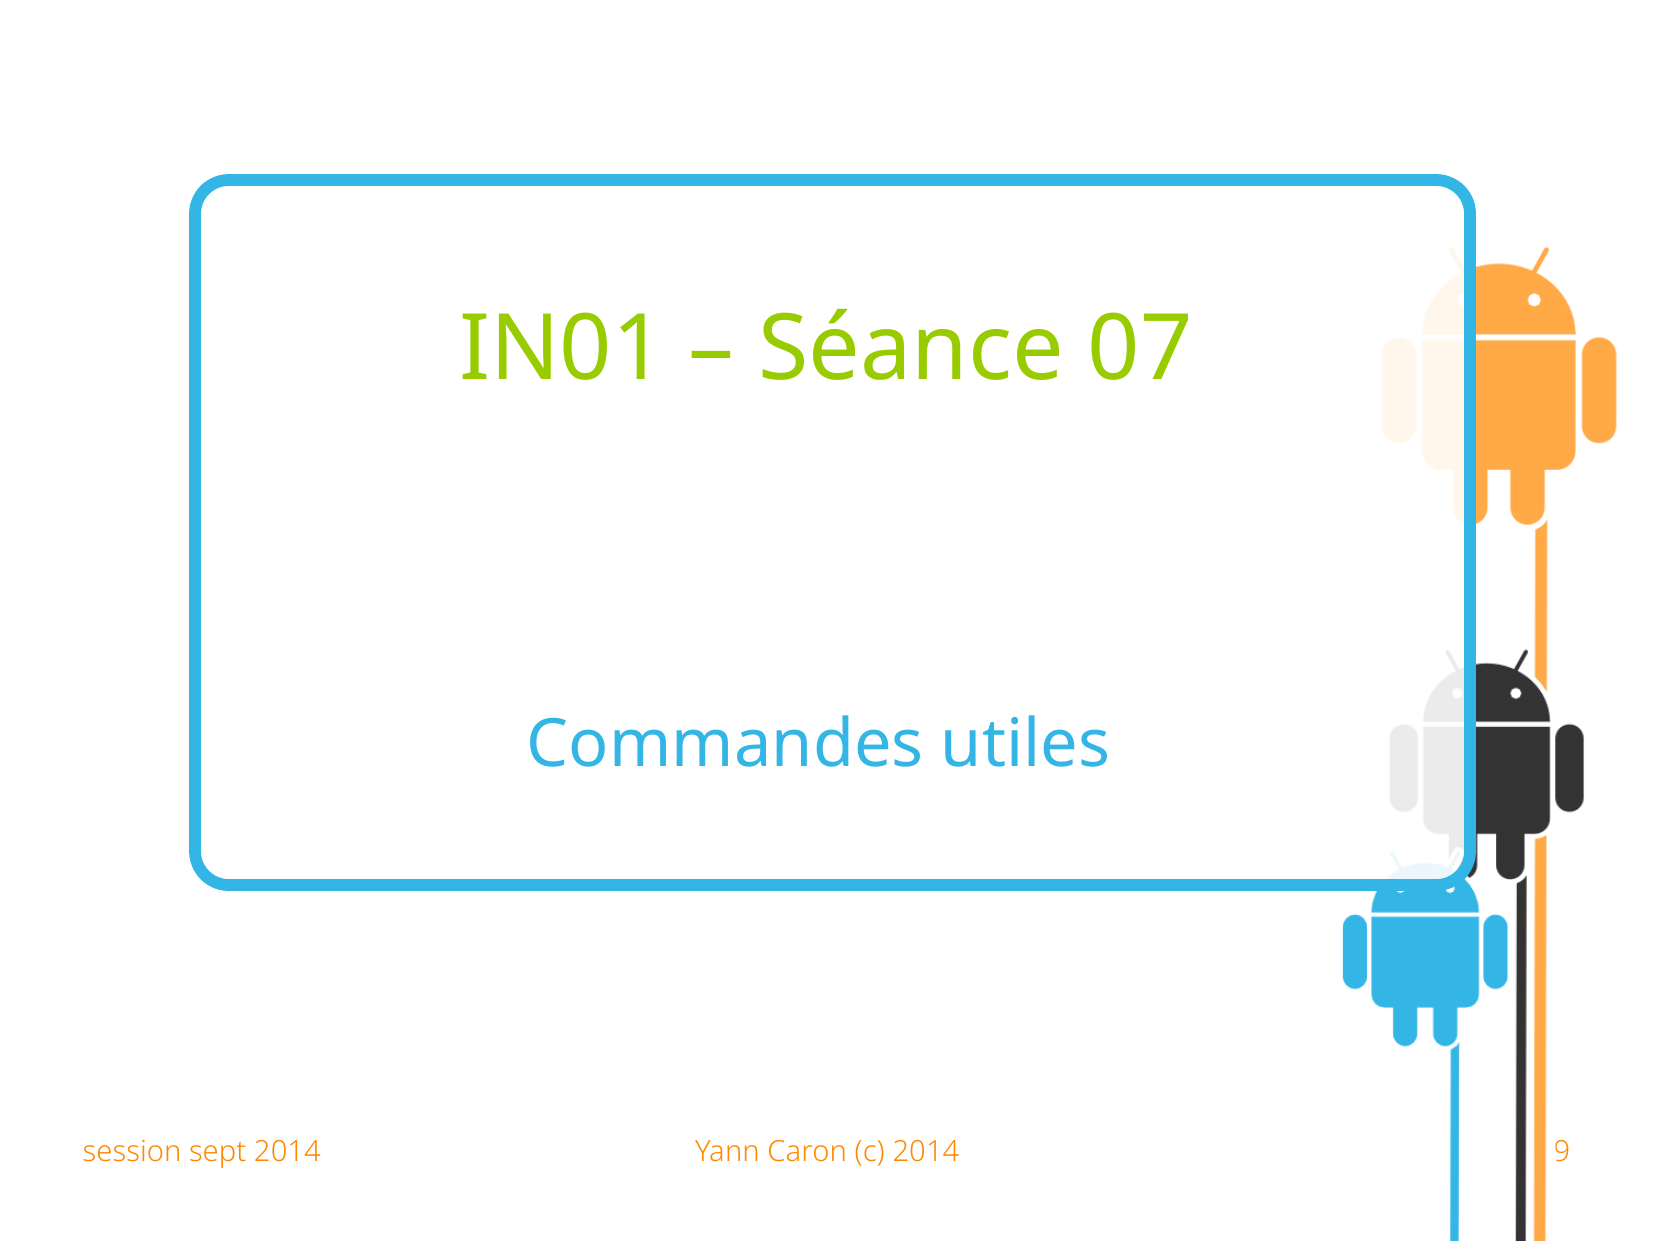

# IN01 – Séance 07
Commandes utiles
session sept 2014
Yann Caron (c) 2014
9